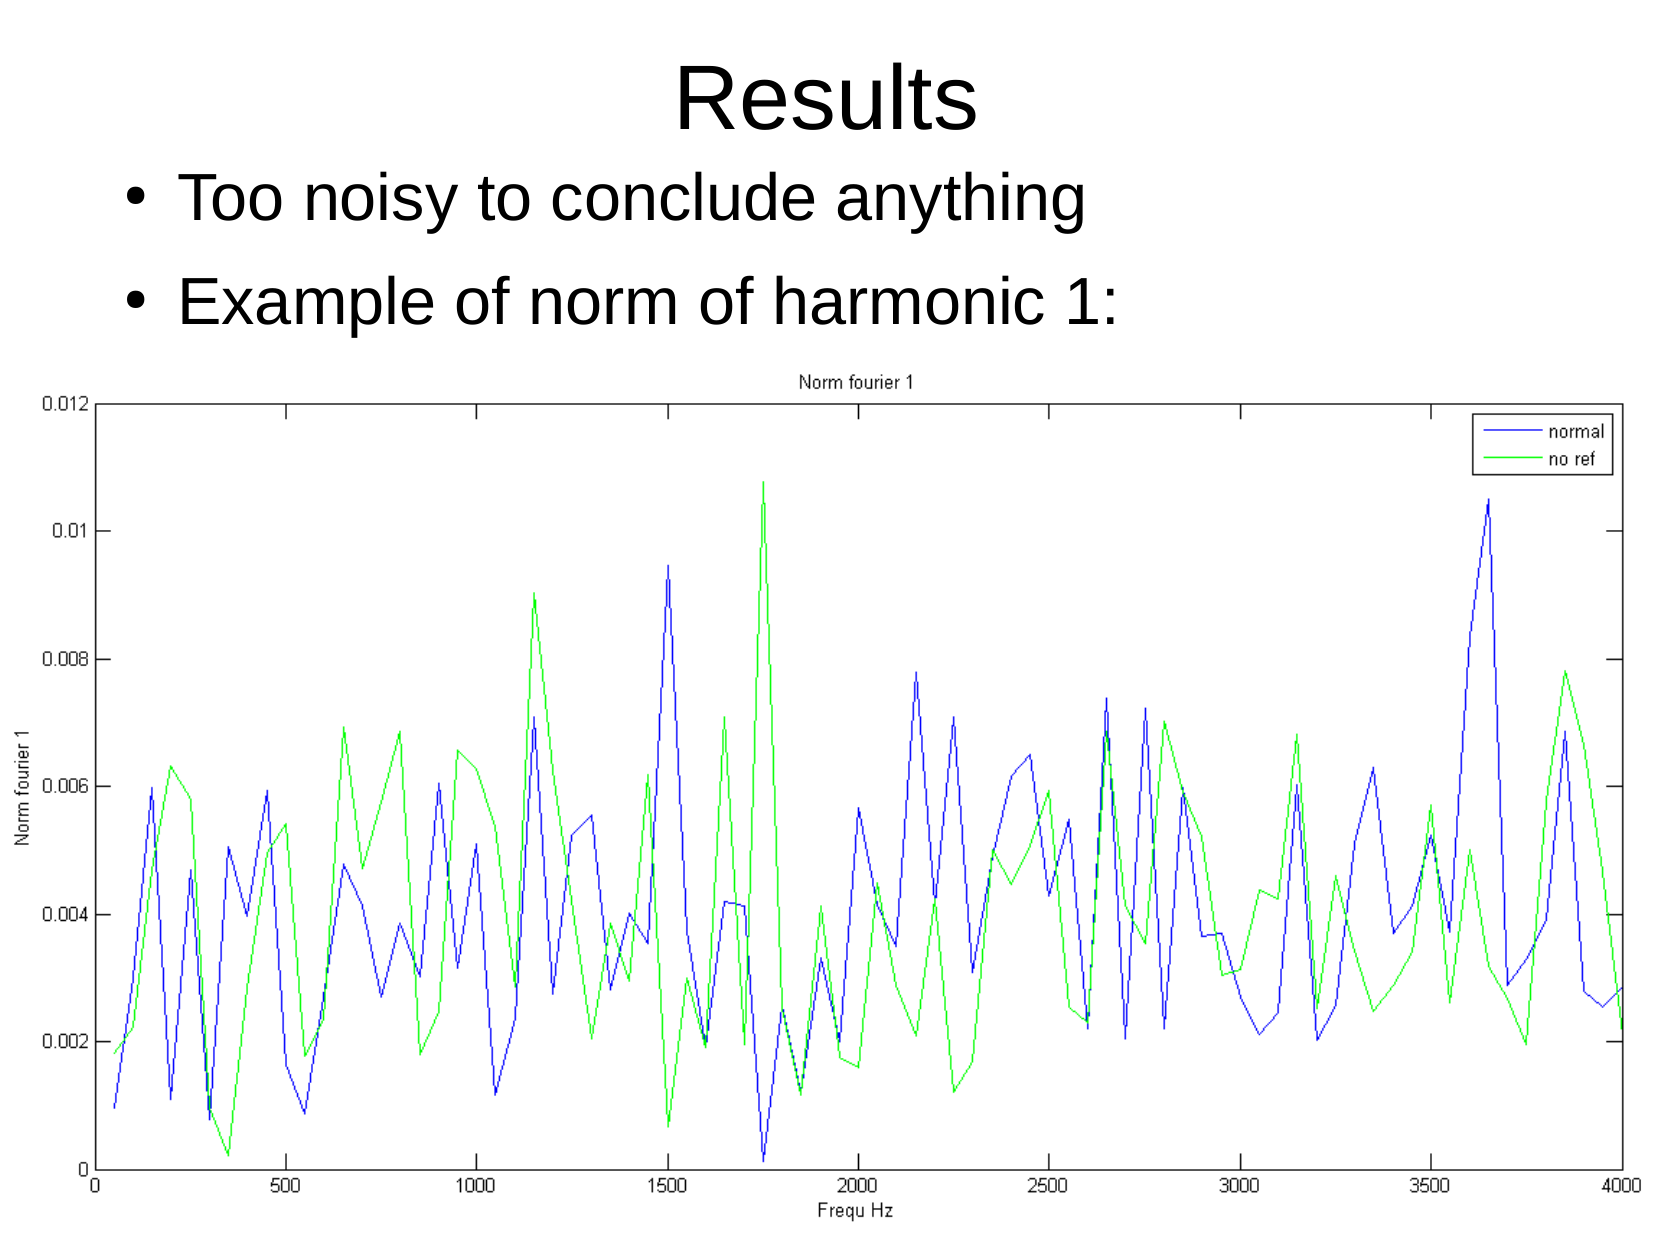

# Results
Too noisy to conclude anything
Example of norm of harmonic 1: